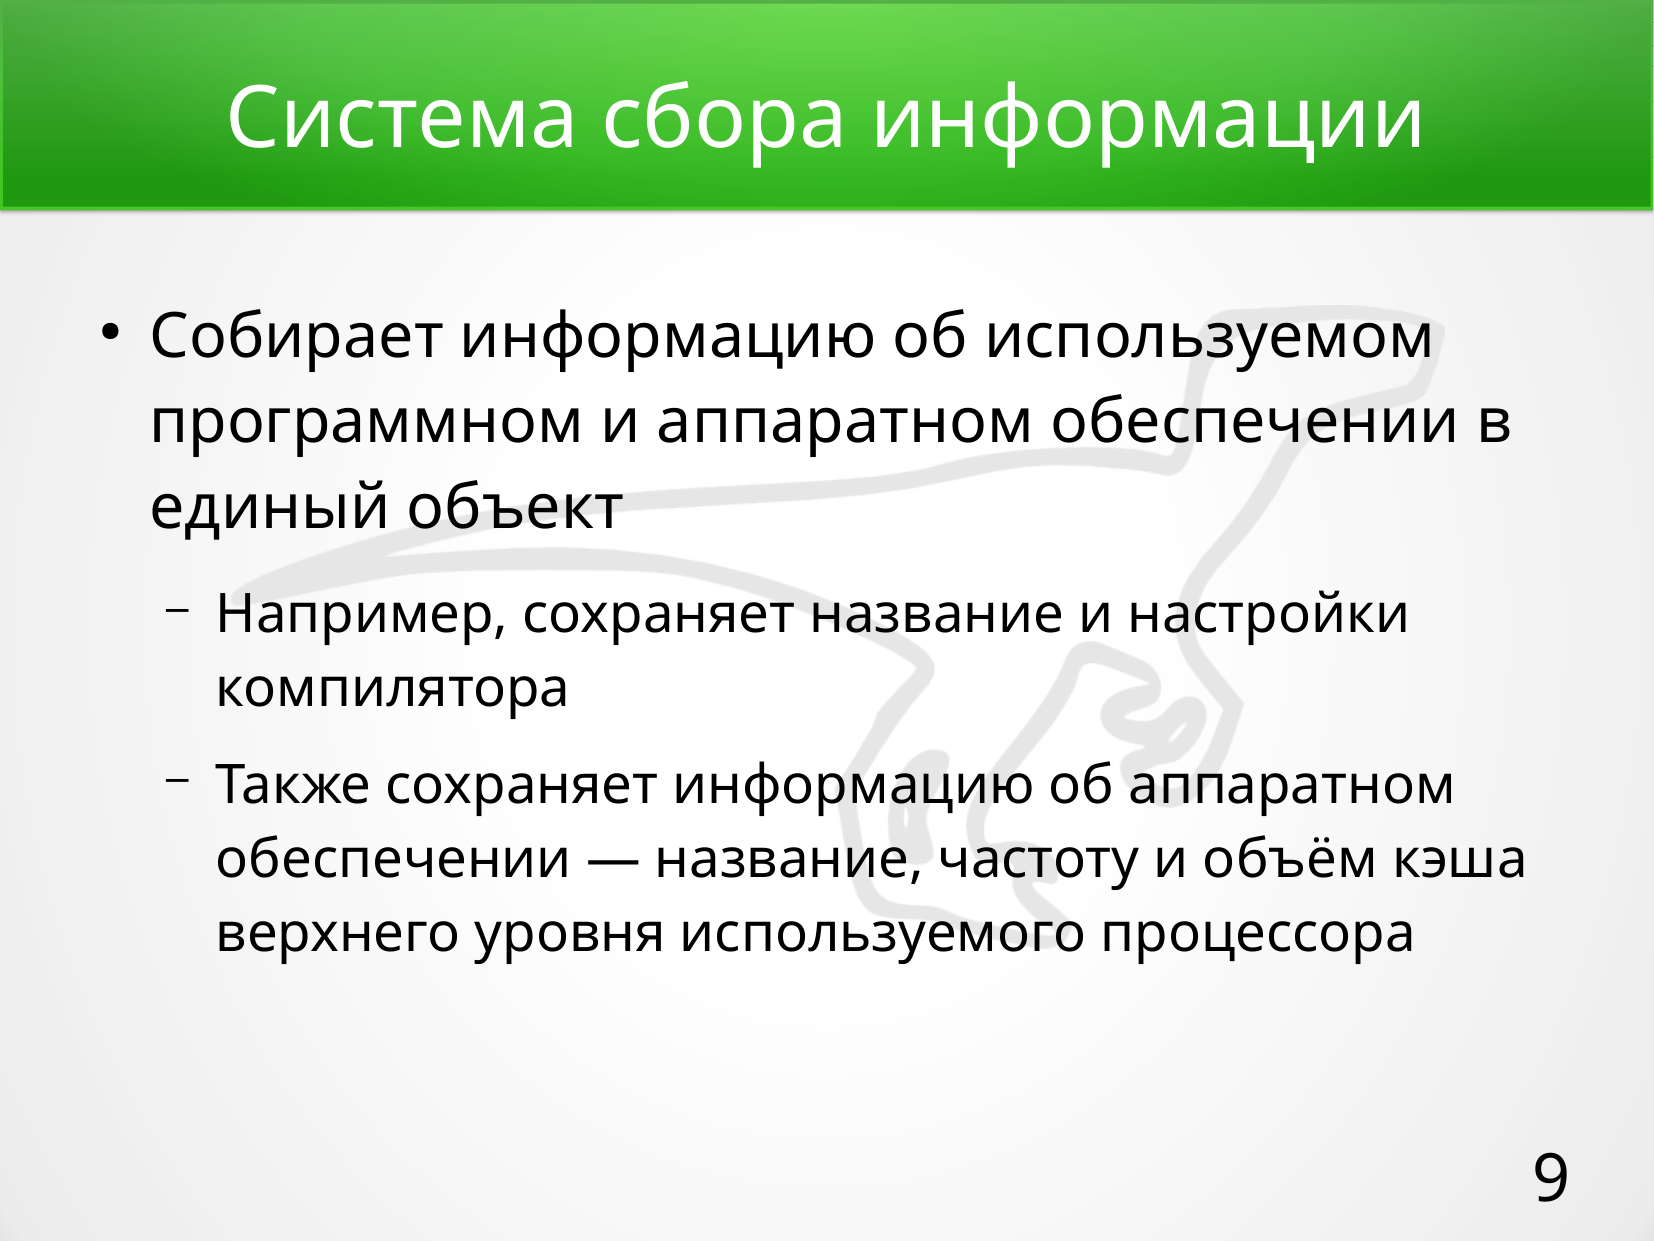

# Система сбора информации
Собирает информацию об используемом программном и аппаратном обеспечении в единый объект
Например, сохраняет название и настройки компилятора
Также сохраняет информацию об аппаратном обеспечении — название, частоту и объём кэша верхнего уровня используемого процессора
9